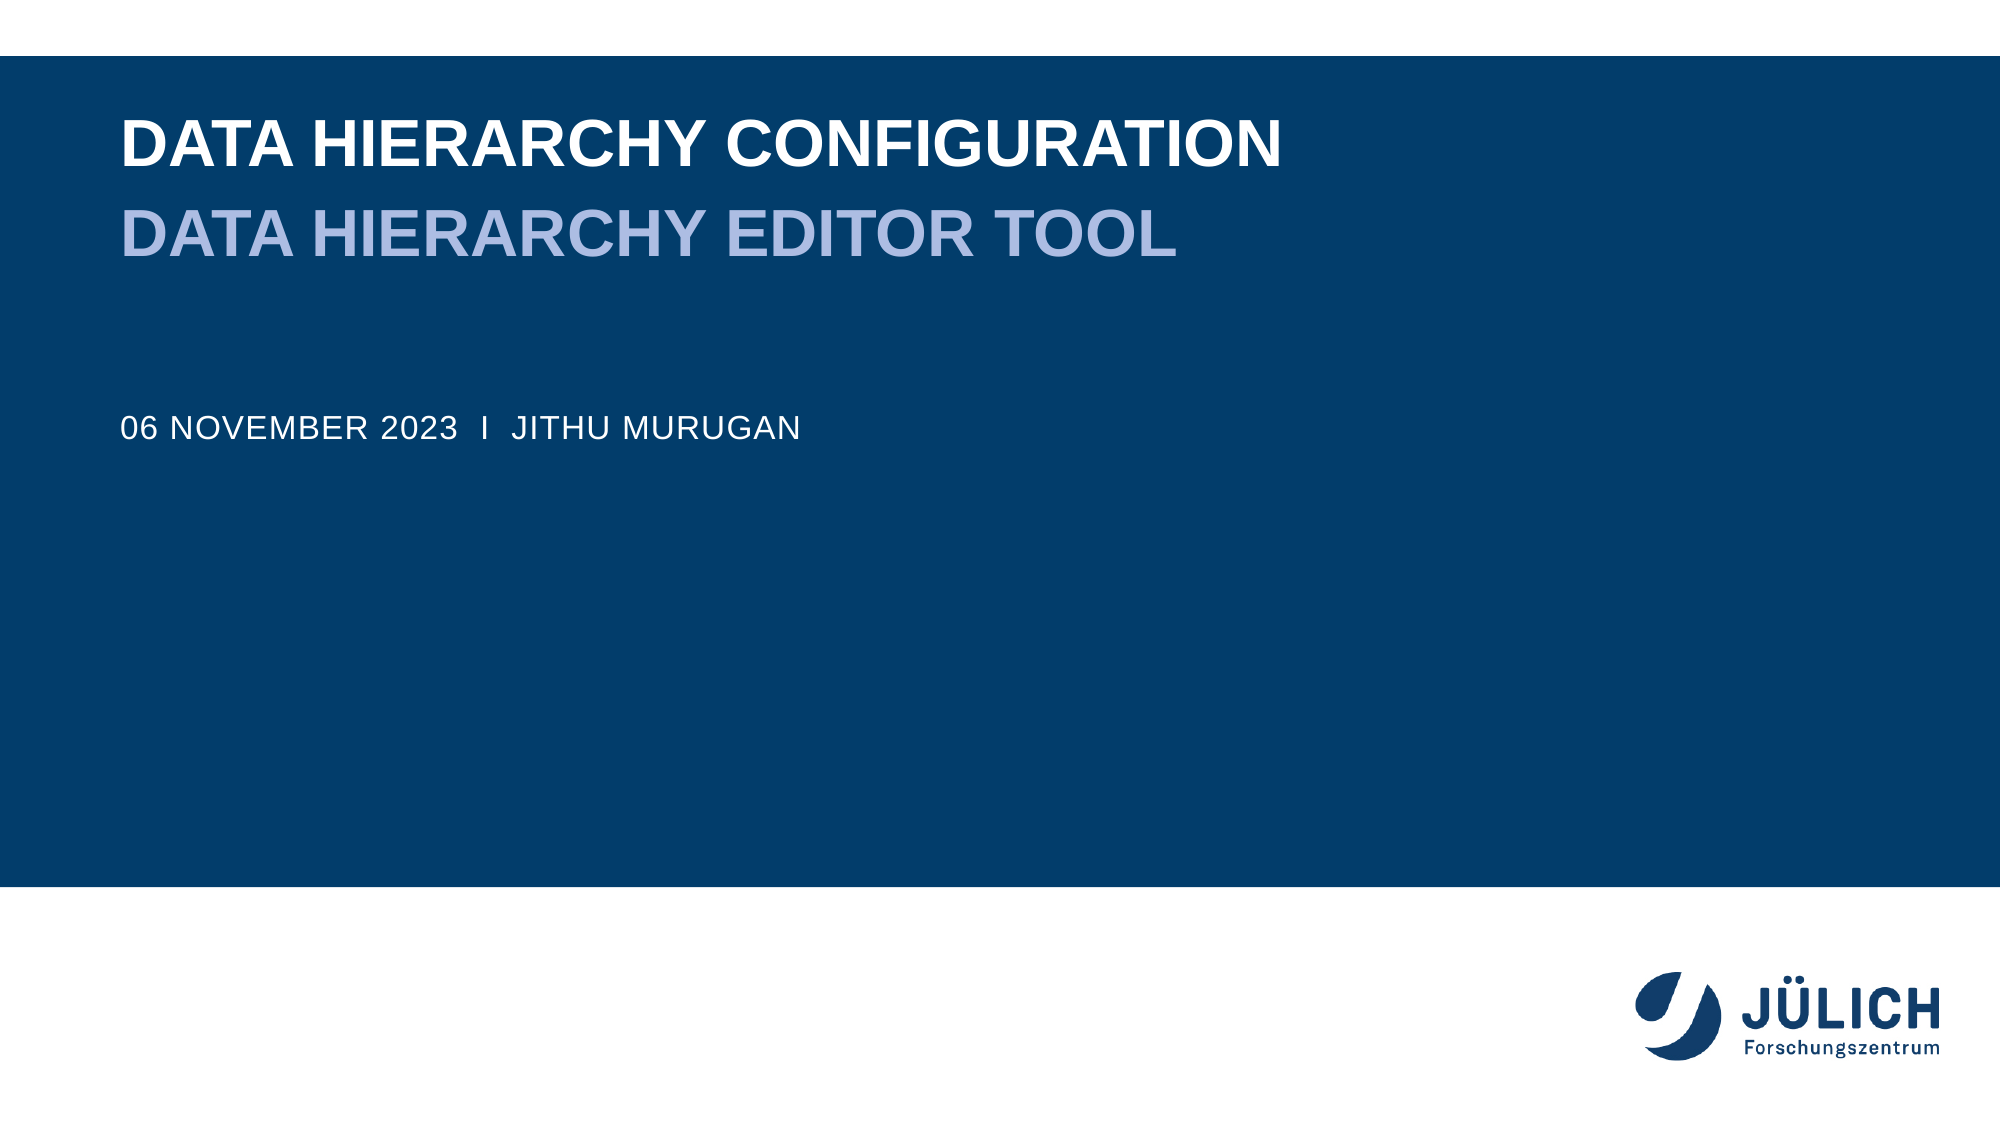

# Data Hierarchy Configuration
Data Hierarchy editor tool
06 november 2023 I jithu murugan